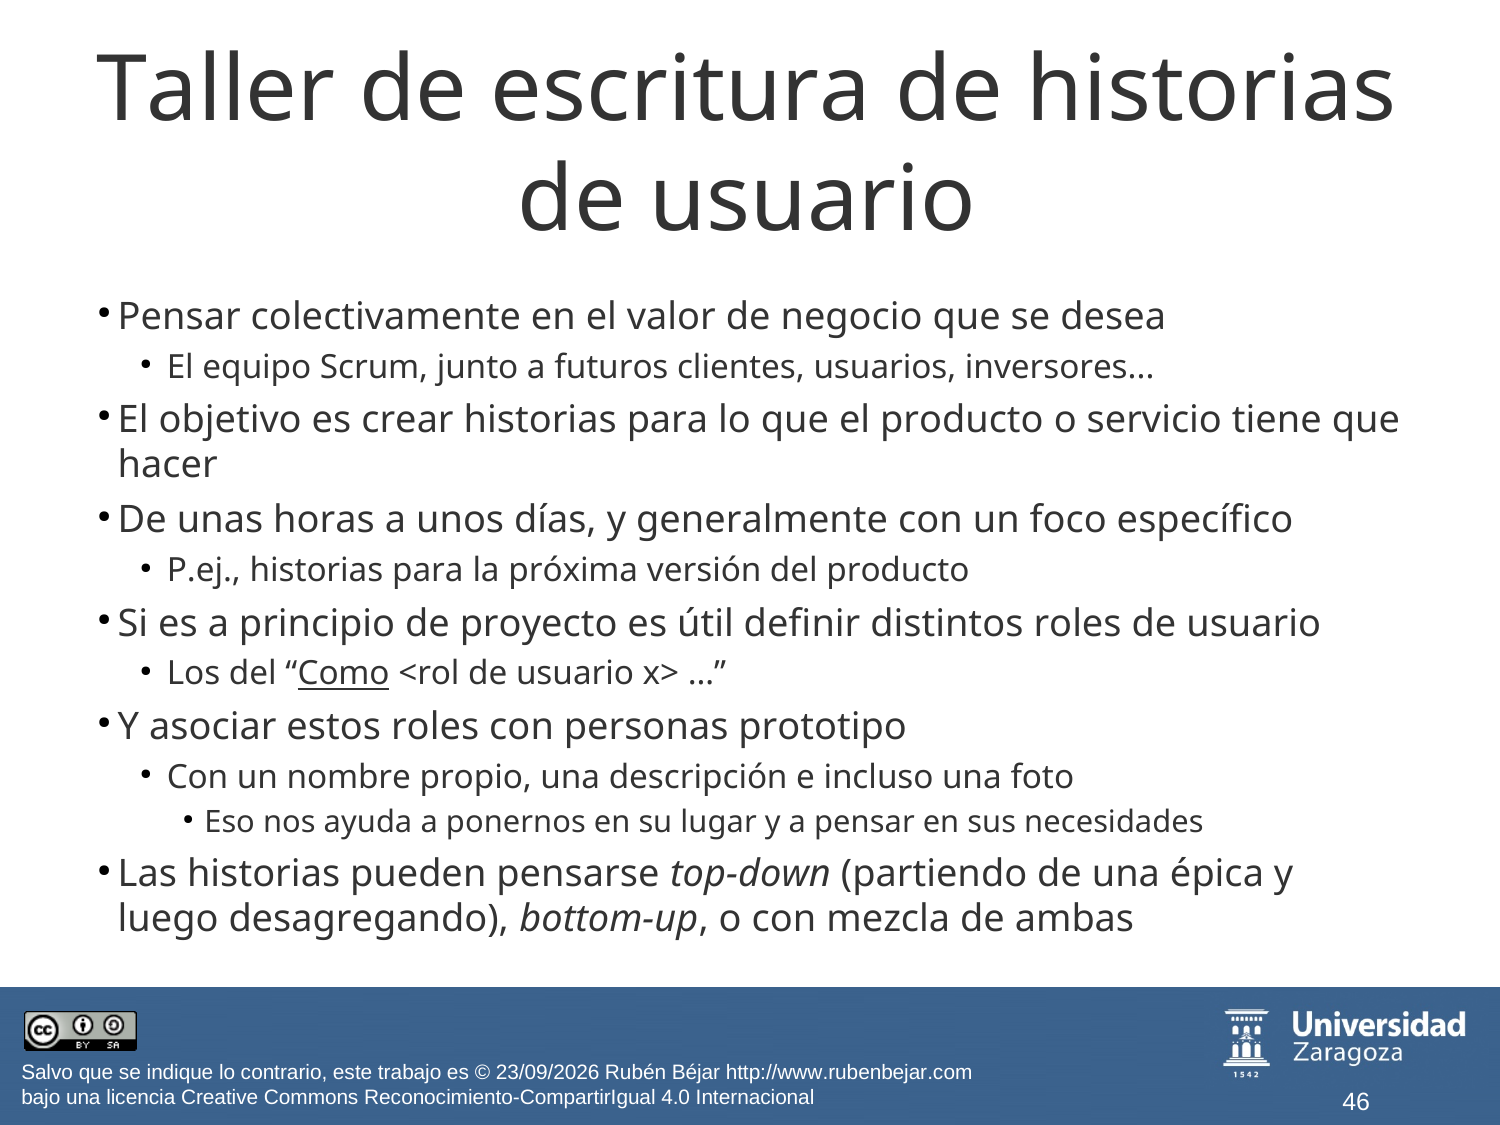

# Taller de escritura de historias de usuario
Pensar colectivamente en el valor de negocio que se desea
El equipo Scrum, junto a futuros clientes, usuarios, inversores...
El objetivo es crear historias para lo que el producto o servicio tiene que hacer
De unas horas a unos días, y generalmente con un foco específico
P.ej., historias para la próxima versión del producto
Si es a principio de proyecto es útil definir distintos roles de usuario
Los del “Como <rol de usuario x> …”
Y asociar estos roles con personas prototipo
Con un nombre propio, una descripción e incluso una foto
Eso nos ayuda a ponernos en su lugar y a pensar en sus necesidades
Las historias pueden pensarse top-down (partiendo de una épica y luego desagregando), bottom-up, o con mezcla de ambas